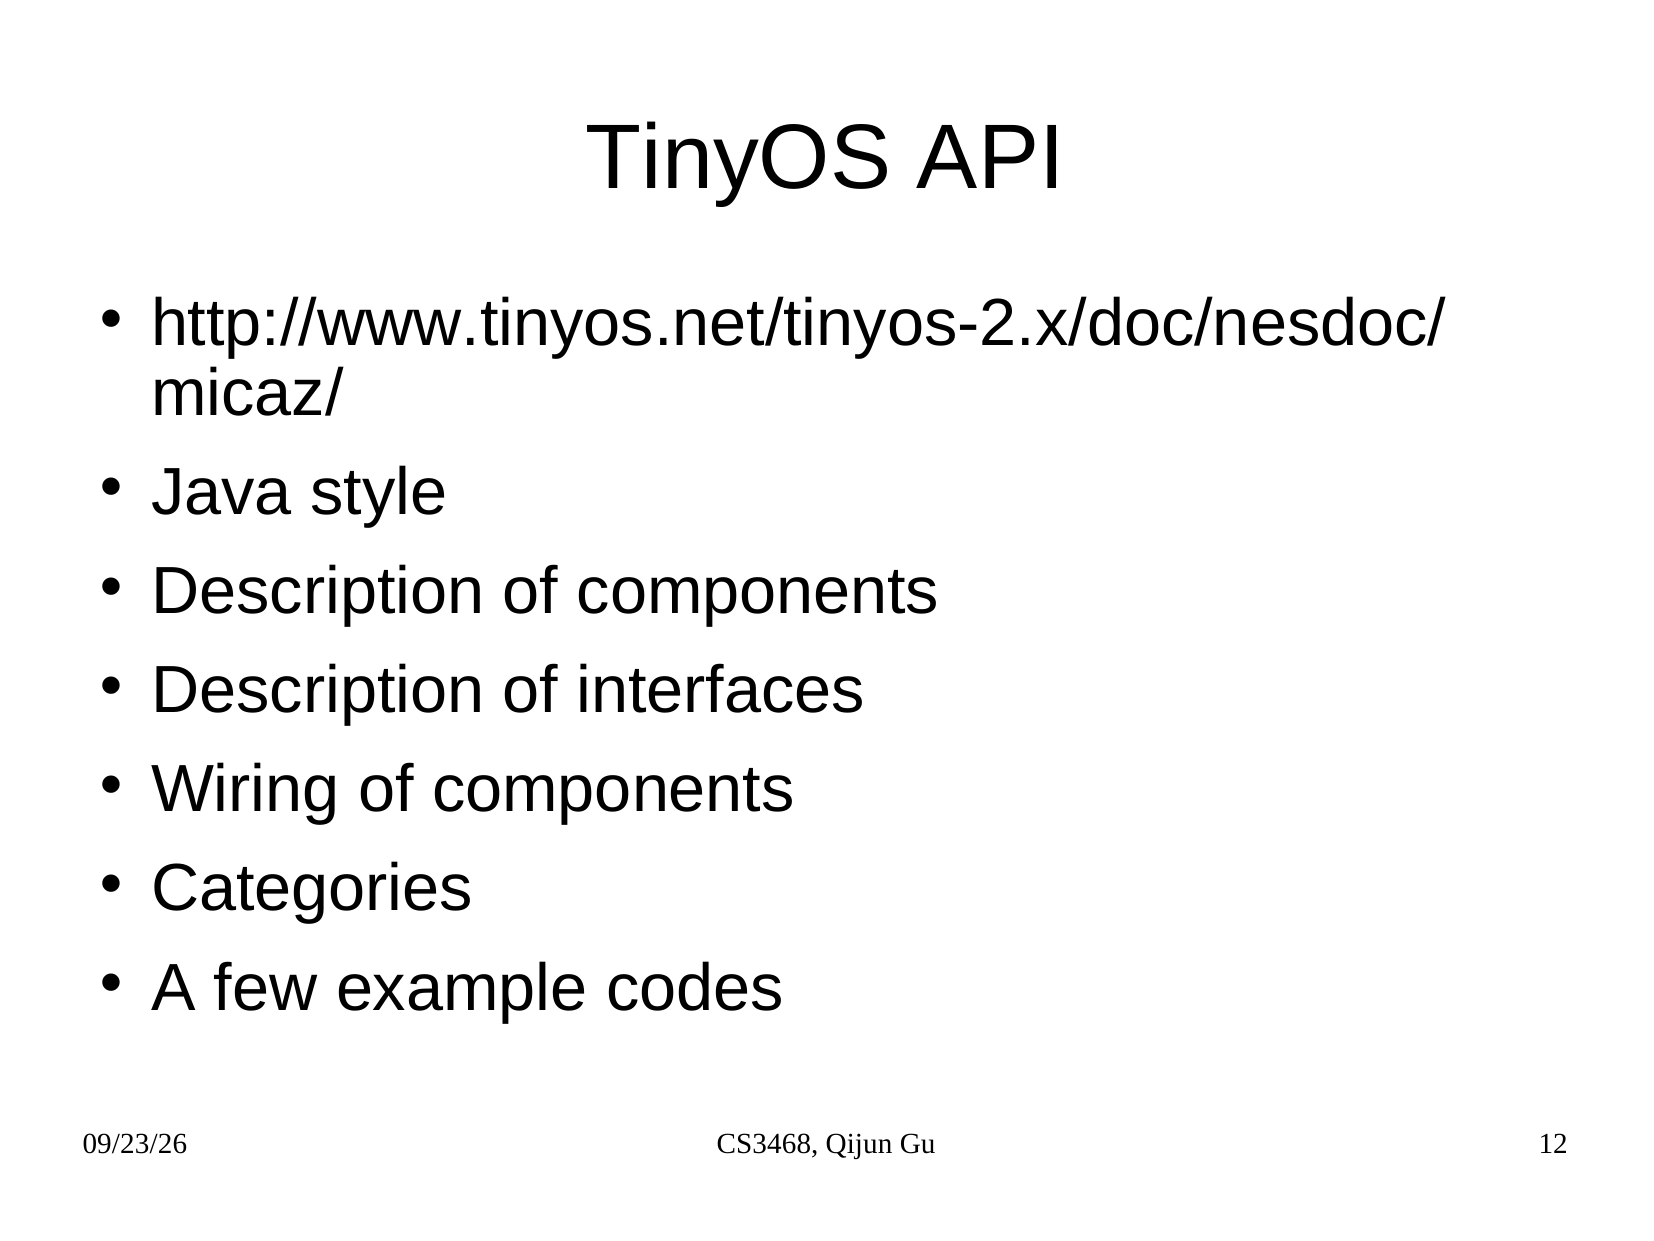

# TinyOS API
http://www.tinyos.net/tinyos-2.x/doc/nesdoc/micaz/
Java style
Description of components
Description of interfaces
Wiring of components
Categories
A few example codes
CS3468, Qijun Gu
12